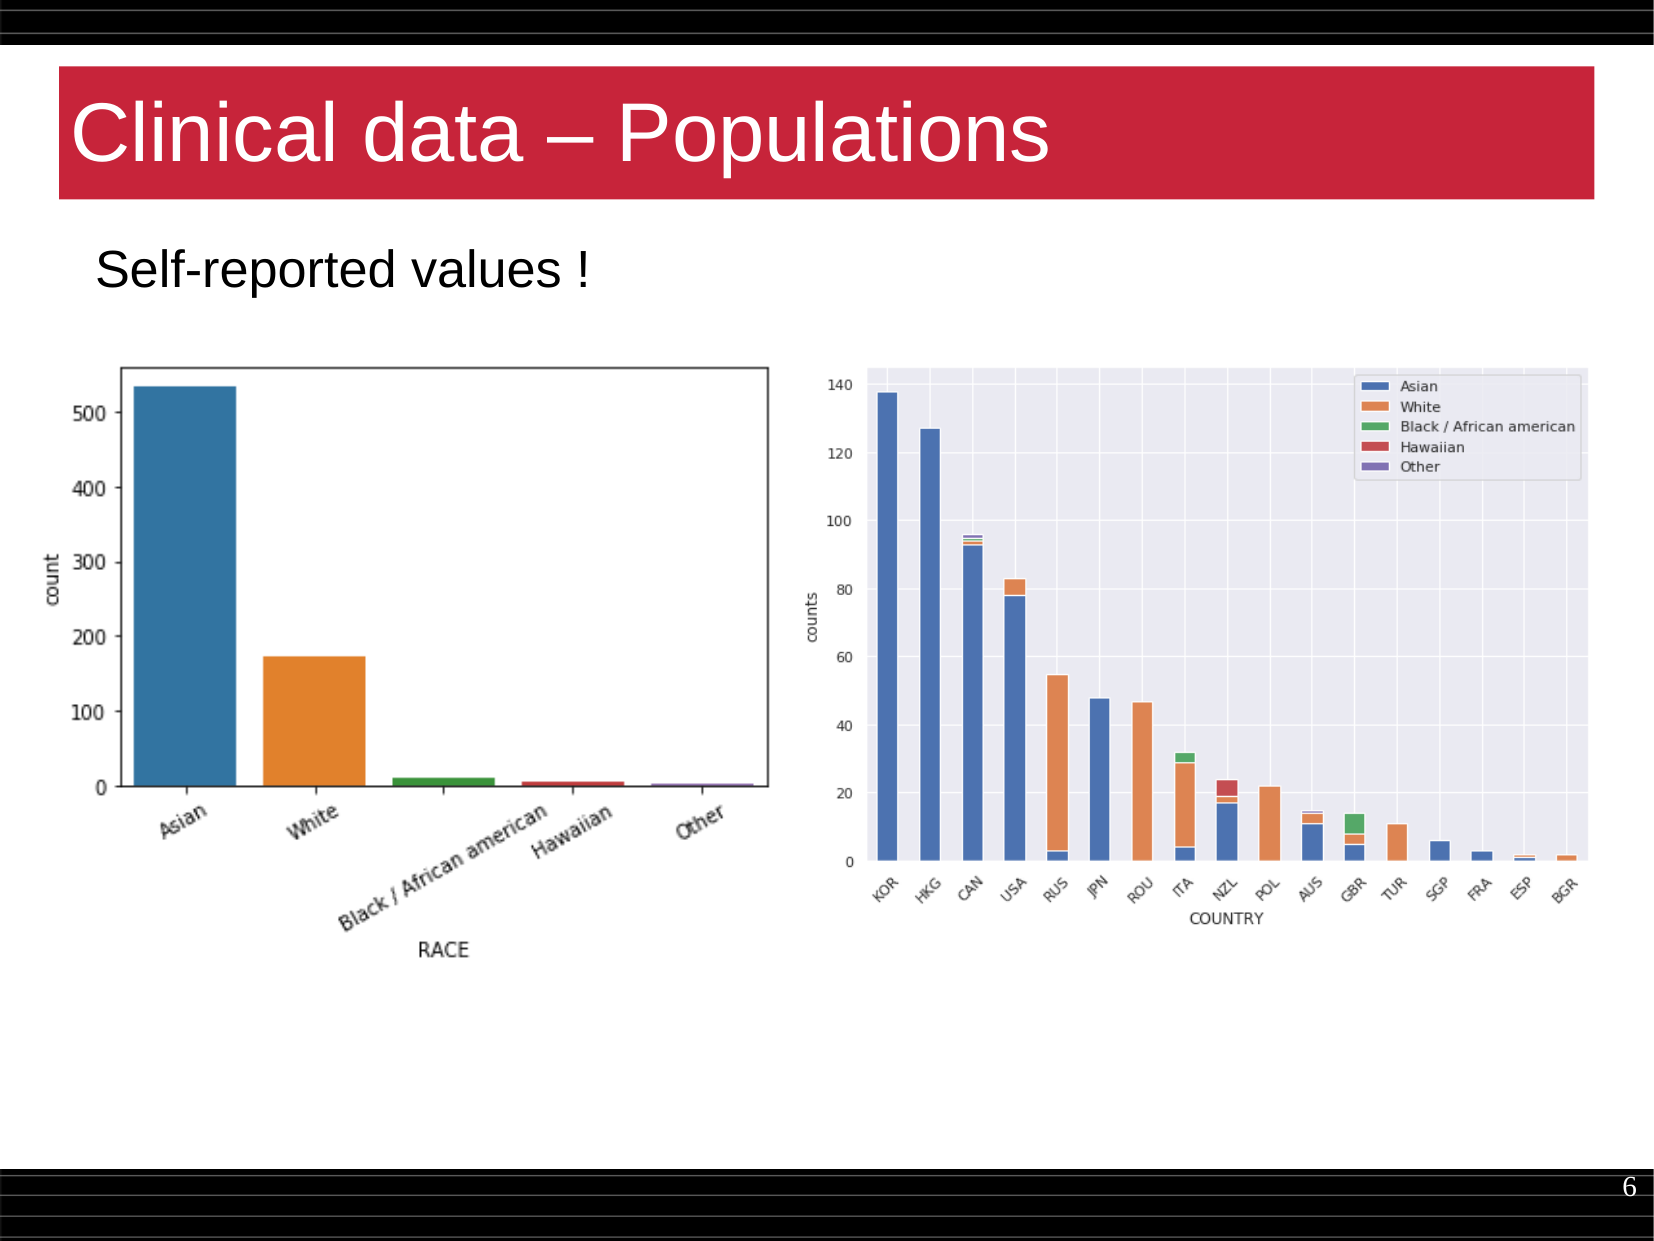

# Clinical data – Populations
Self-reported values !
6